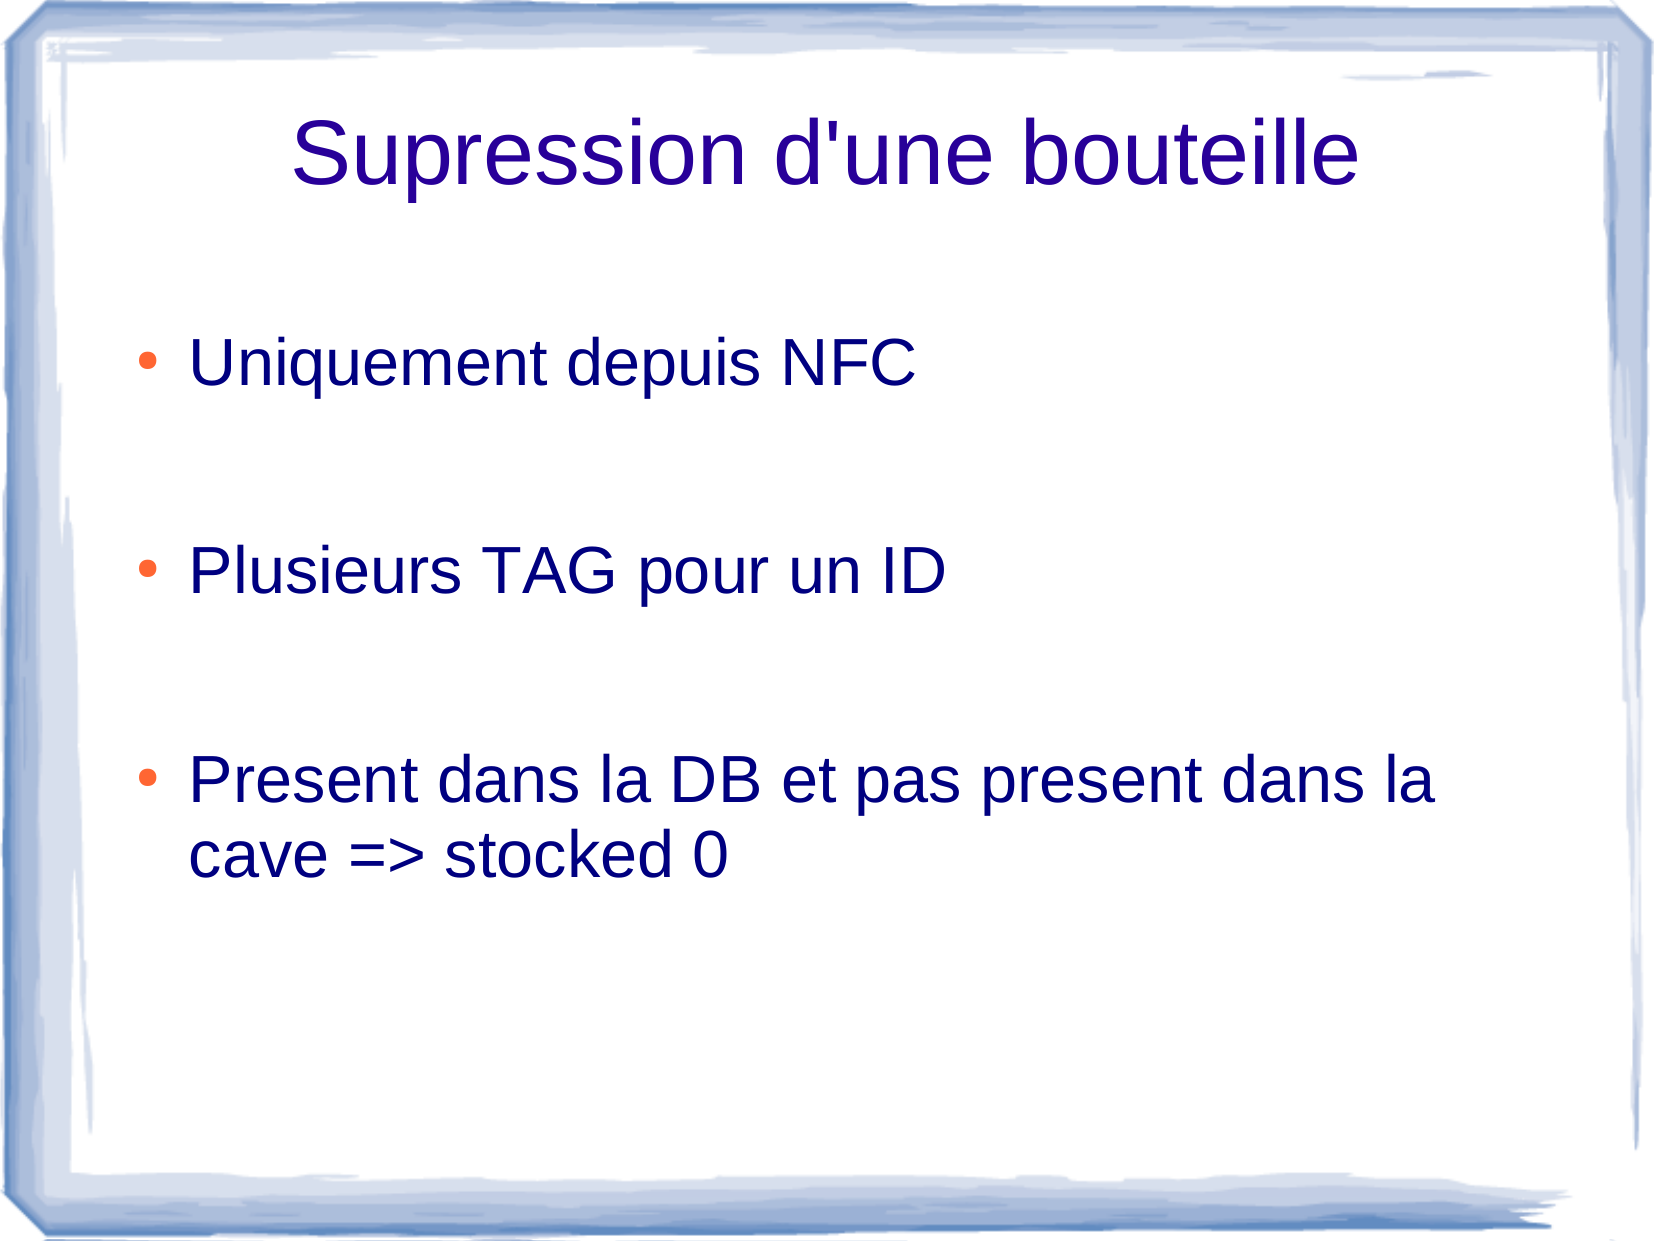

# Supression d'une bouteille
Uniquement depuis NFC
Plusieurs TAG pour un ID
Present dans la DB et pas present dans la cave => stocked 0